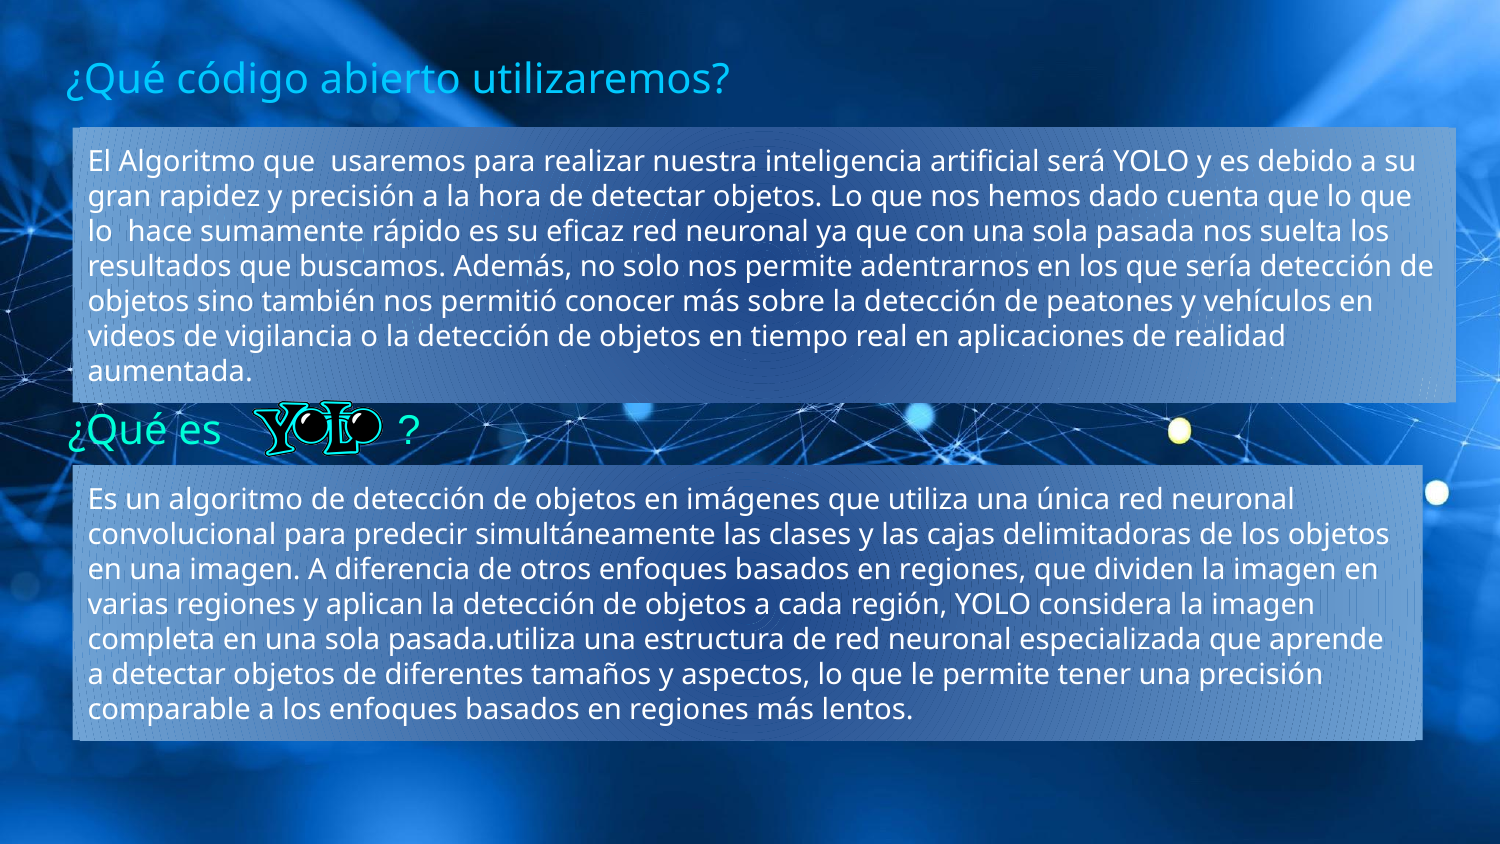

# ¿Qué código abierto utilizaremos?
El Algoritmo que usaremos para realizar nuestra inteligencia artificial será YOLO y es debido a su gran rapidez y precisión a la hora de detectar objetos. Lo que nos hemos dado cuenta que lo que lo hace sumamente rápido es su eficaz red neuronal ya que con una sola pasada nos suelta los resultados que buscamos. Además, no solo nos permite adentrarnos en los que sería detección de objetos sino también nos permitió conocer más sobre la detección de peatones y vehículos en videos de vigilancia o la detección de objetos en tiempo real en aplicaciones de realidad aumentada.
¿Qué es
?
Es un algoritmo de detección de objetos en imágenes que utiliza una única red neuronal convolucional para predecir simultáneamente las clases y las cajas delimitadoras de los objetos en una imagen. A diferencia de otros enfoques basados en regiones, que dividen la imagen en varias regiones y aplican la detección de objetos a cada región, YOLO considera la imagen completa en una sola pasada.utiliza una estructura de red neuronal especializada que aprende a detectar objetos de diferentes tamaños y aspectos, lo que le permite tener una precisión comparable a los enfoques basados en regiones más lentos.